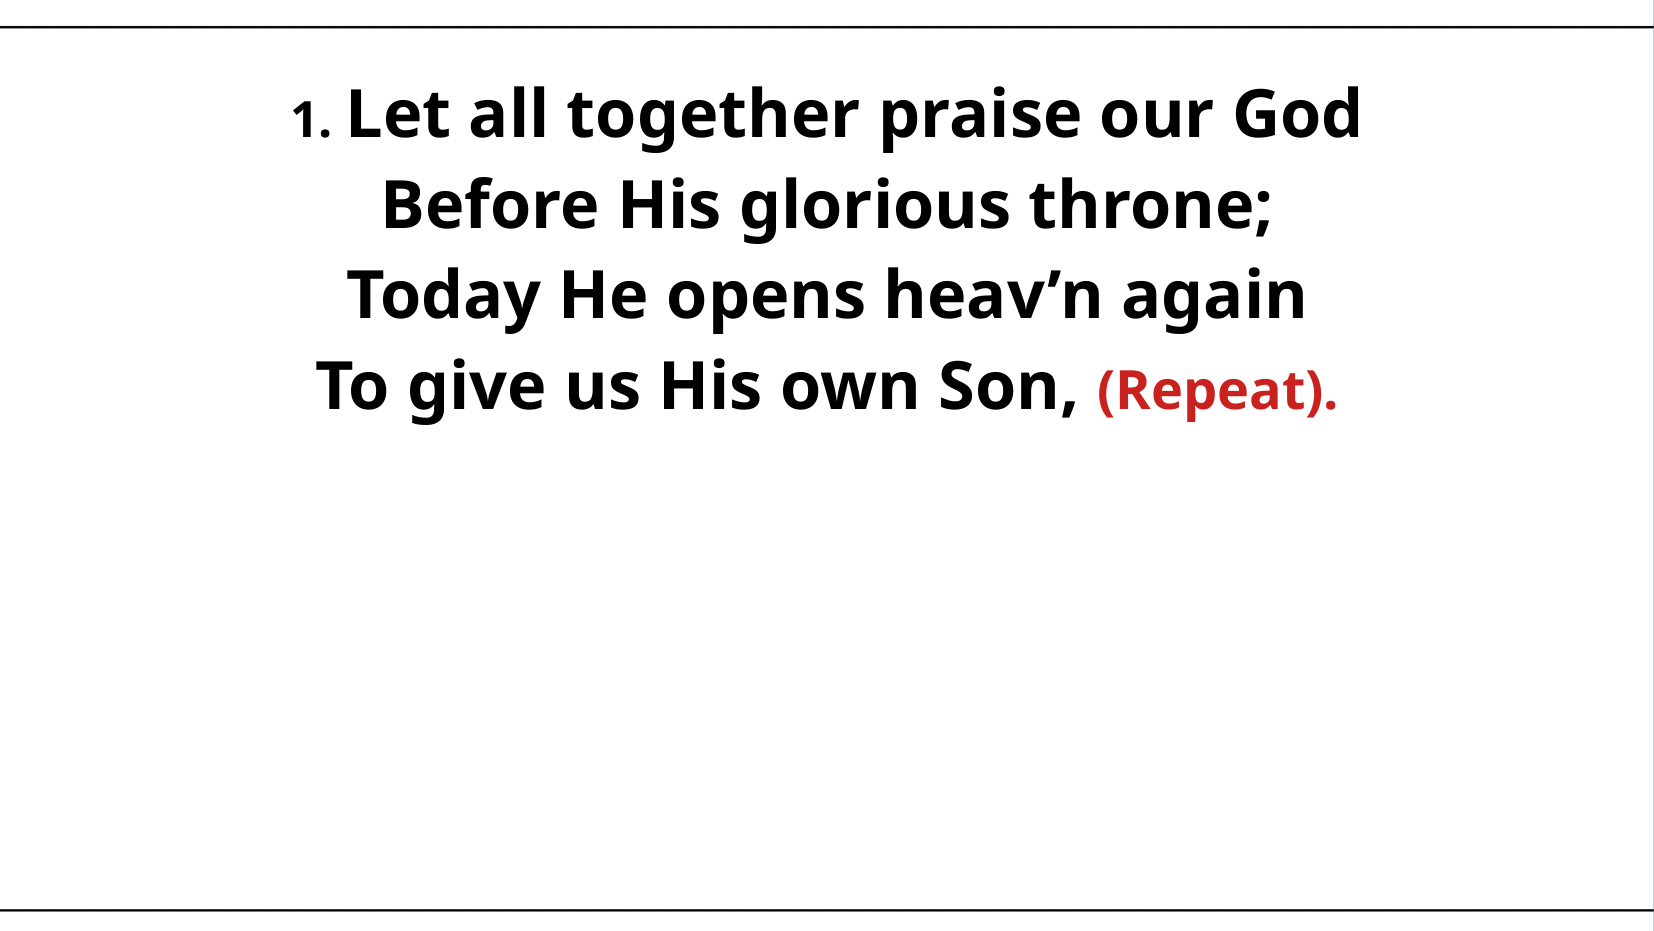

1. Let all together praise our God
Before His glorious throne;
Today He opens heav’n again
To give us His own Son, (Repeat).